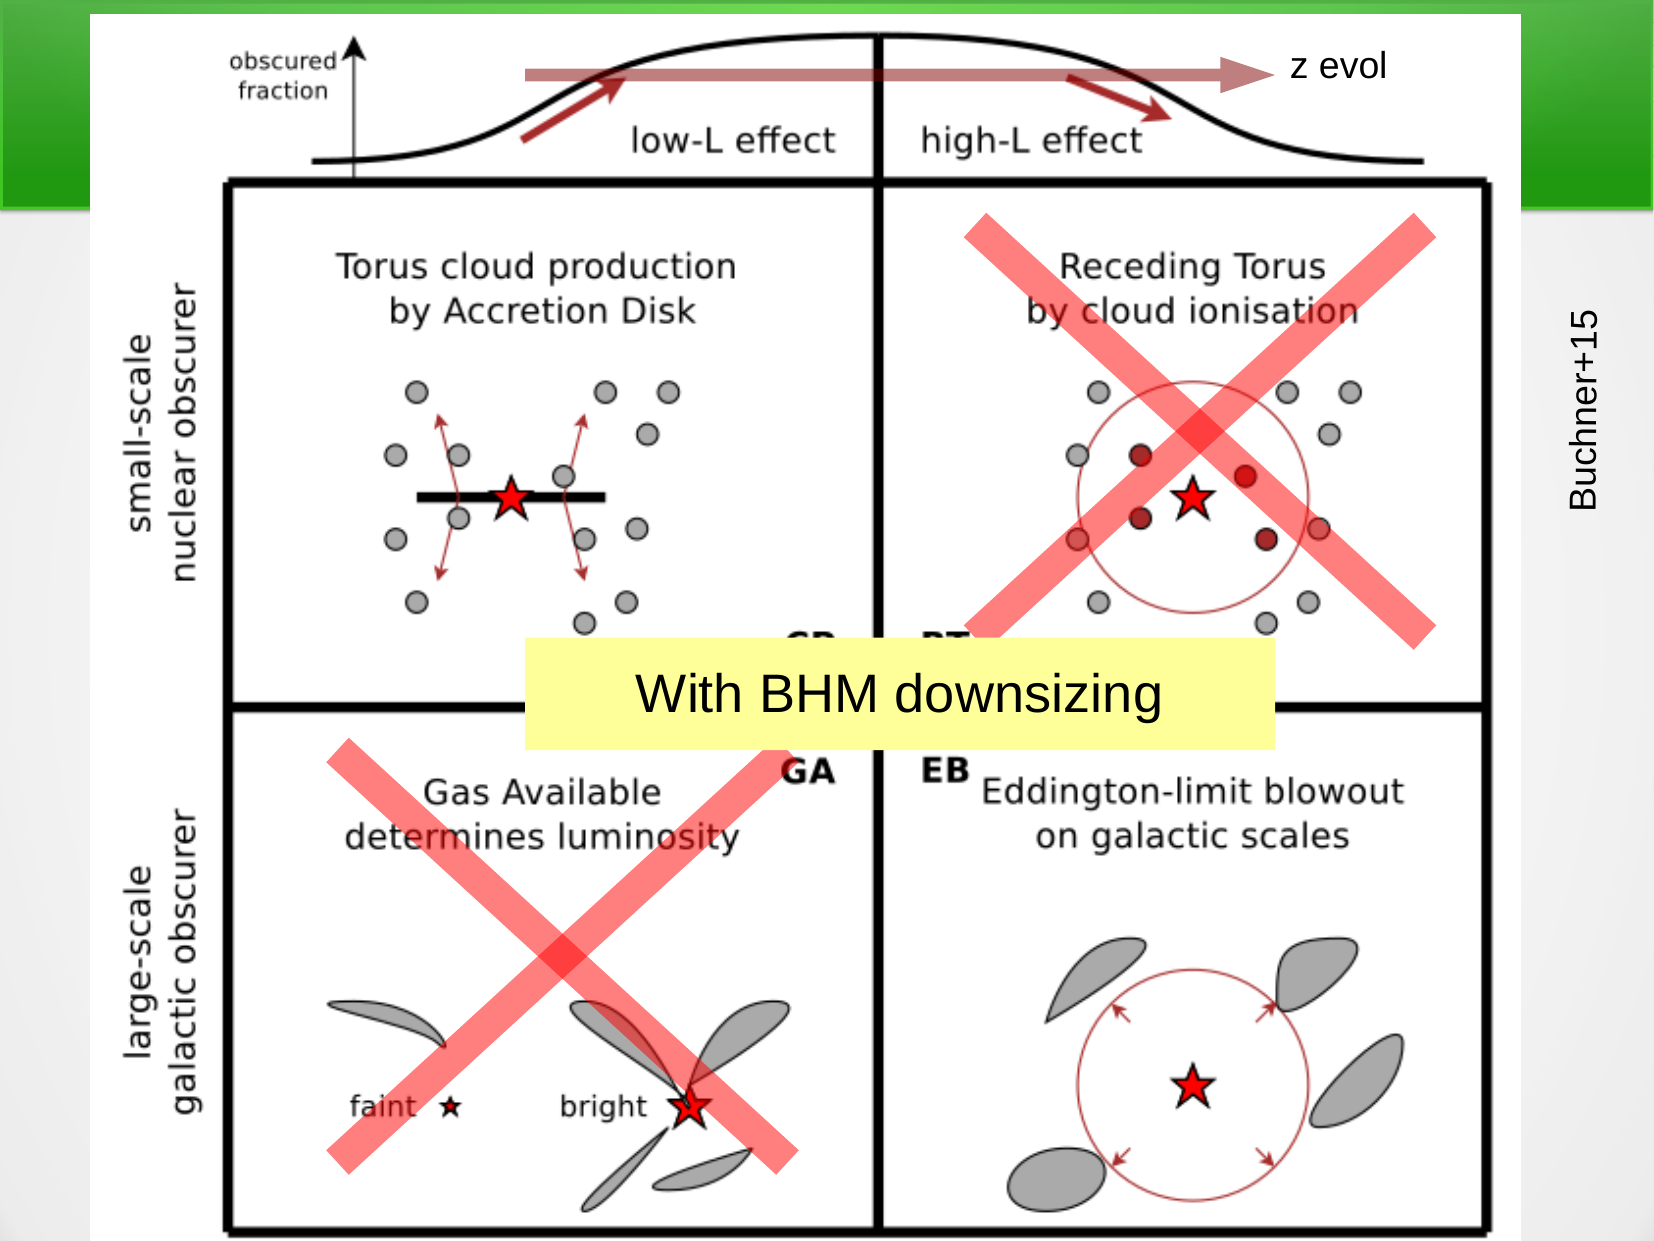

z evol
#
Buchner+15
With BHM downsizing